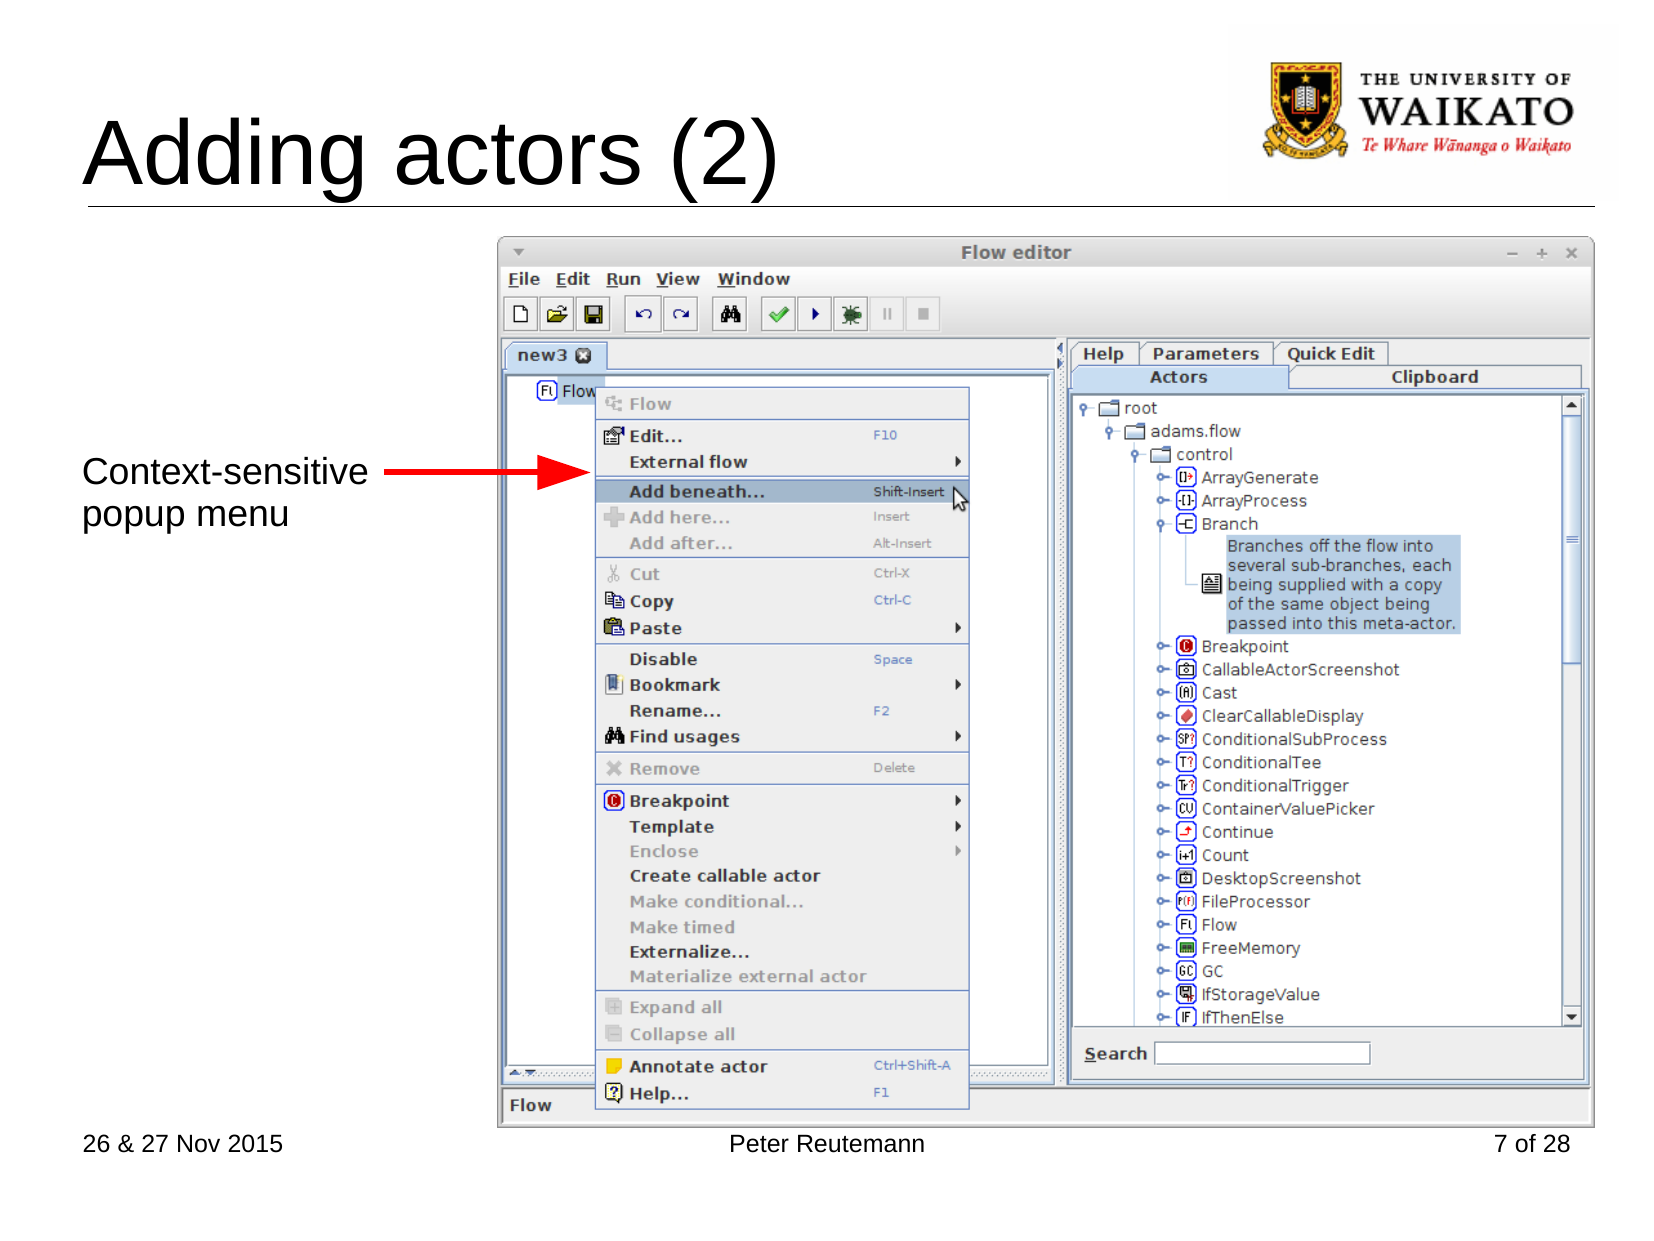

# Adding actors (2)
Context-sensitive
popup menu
26 & 27 Nov 2015
Peter Reutemann
7